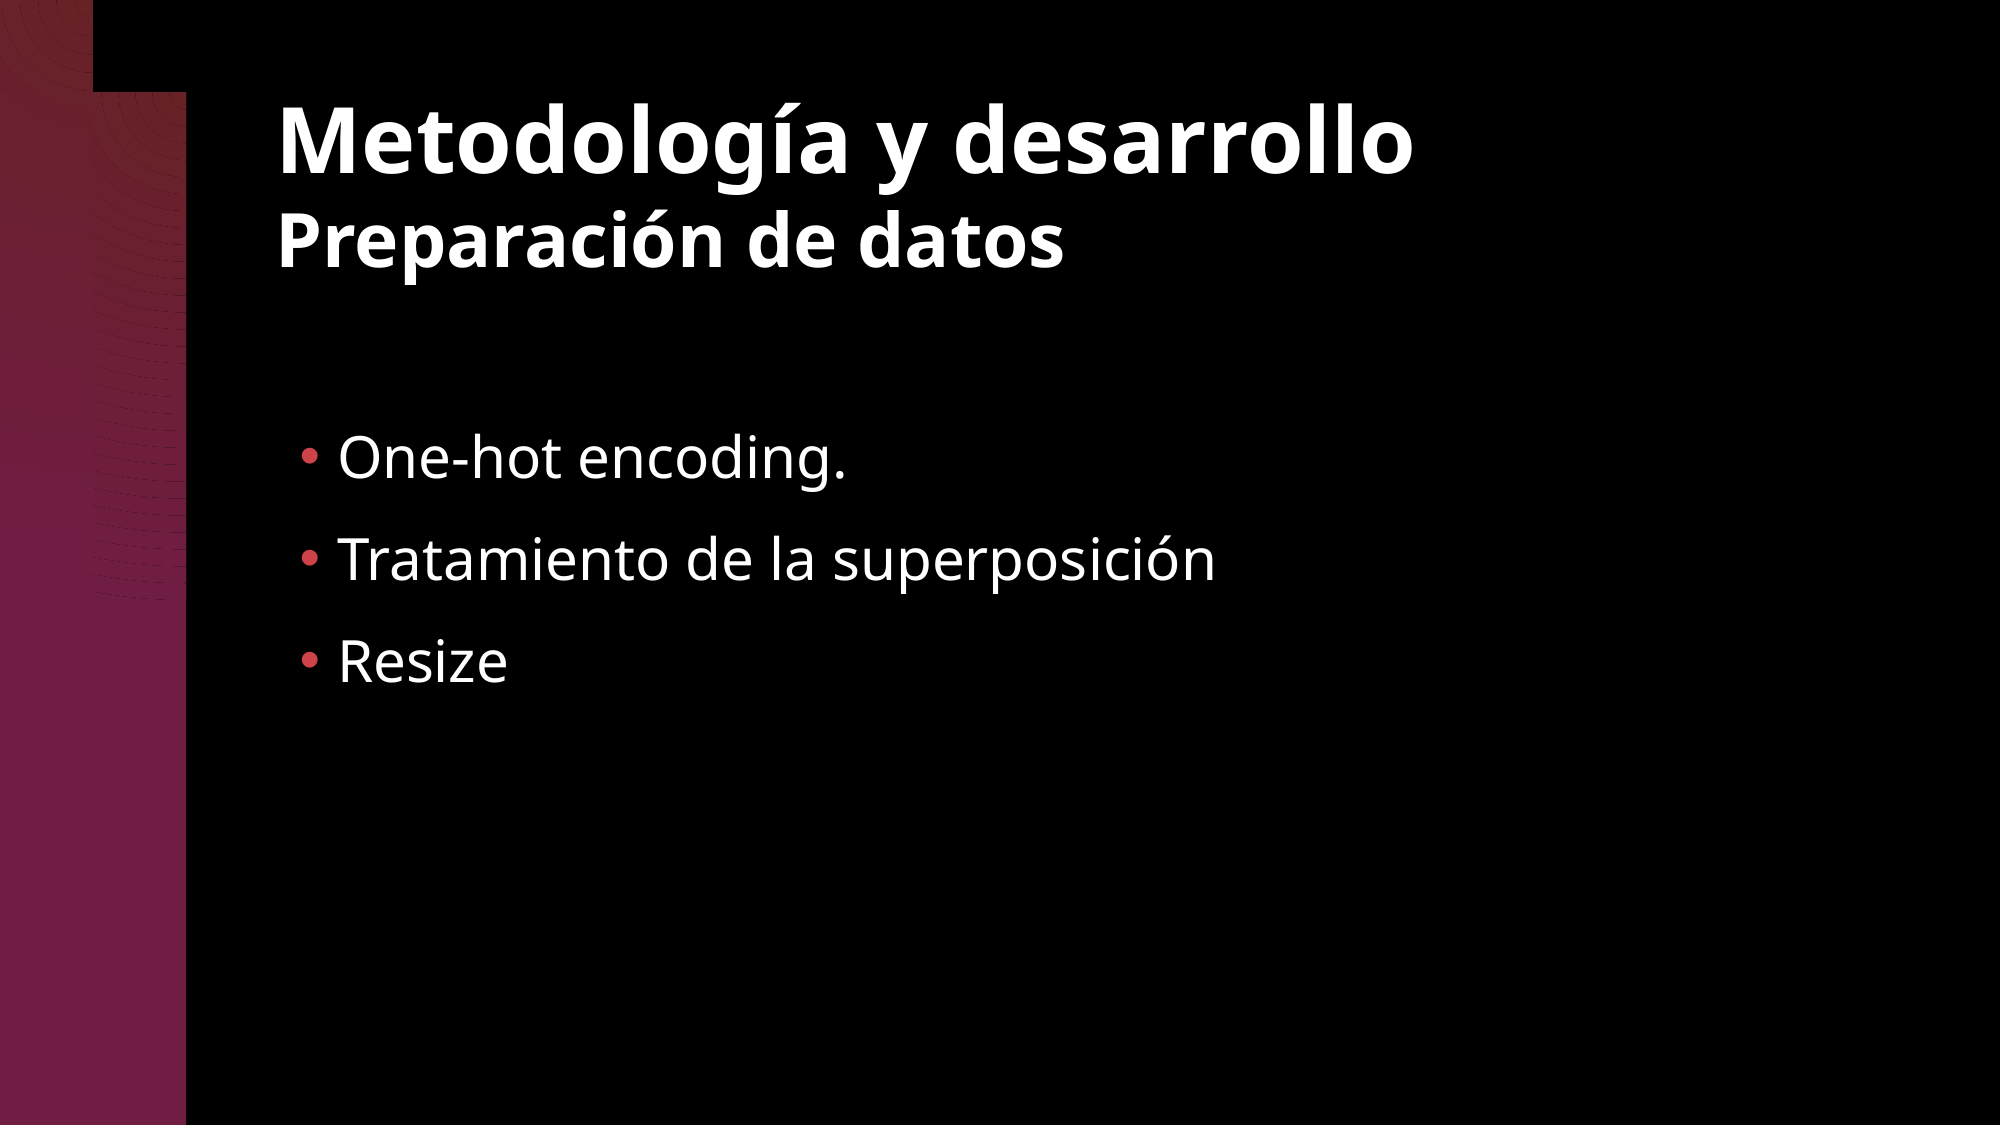

# Metodología y desarrollo Preparación de datos
One-hot encoding.
Tratamiento de la superposición
Resize